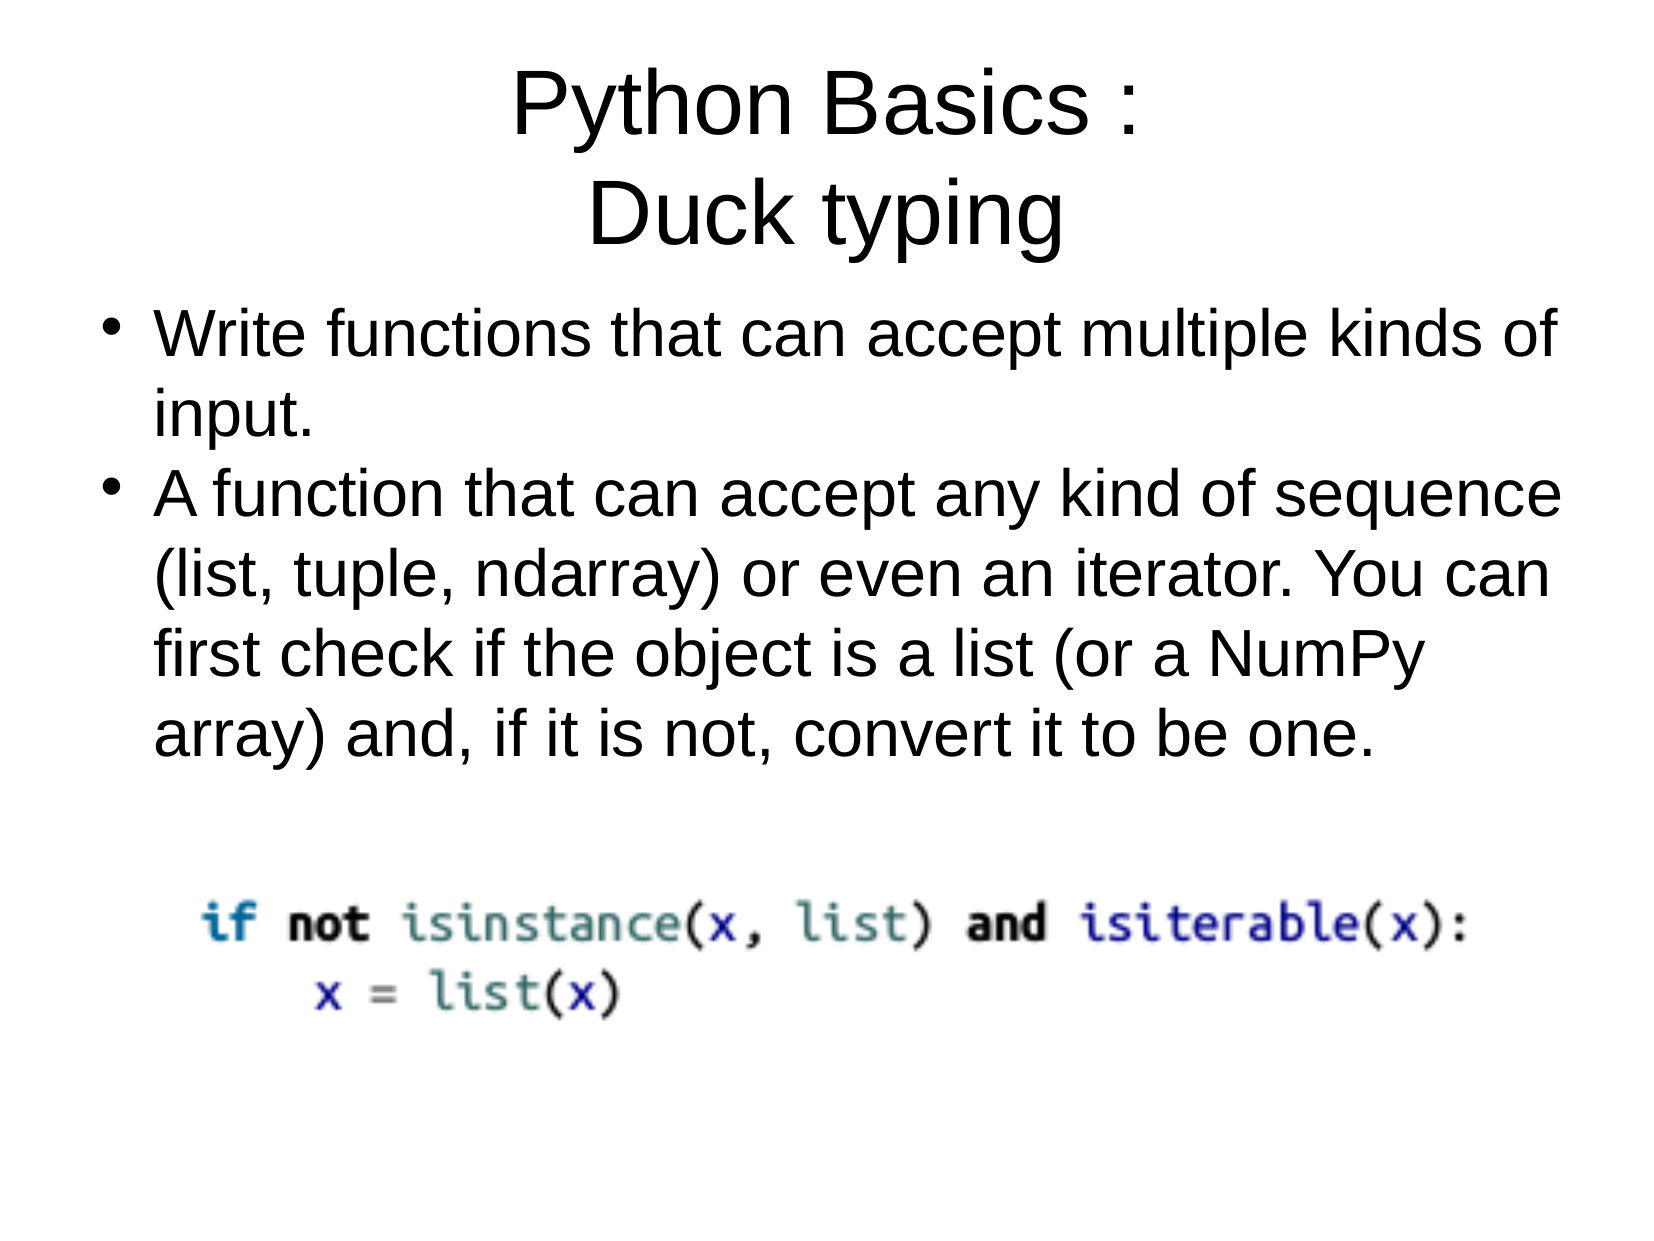

Python Basics :
Duck typing
Write functions that can accept multiple kinds of input.
A function that can accept any kind of sequence (list, tuple, ndarray) or even an iterator. You can first check if the object is a list (or a NumPy array) and, if it is not, convert it to be one.